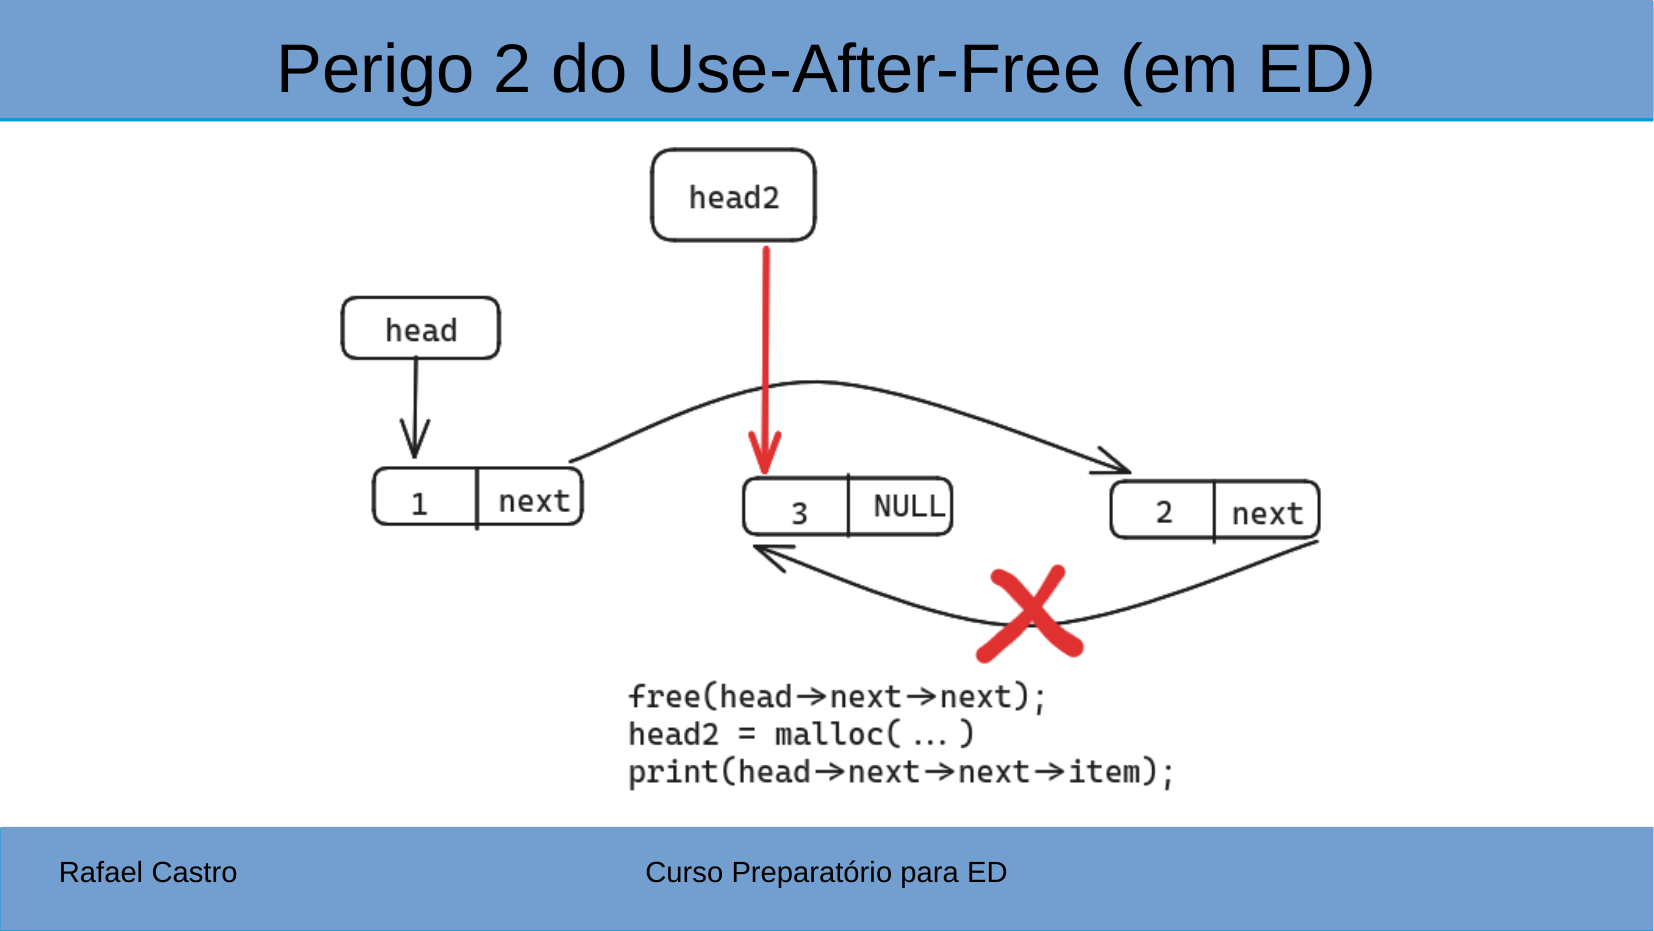

# Perigo 2 do Use-After-Free (em ED)
Curso Preparatório para ED